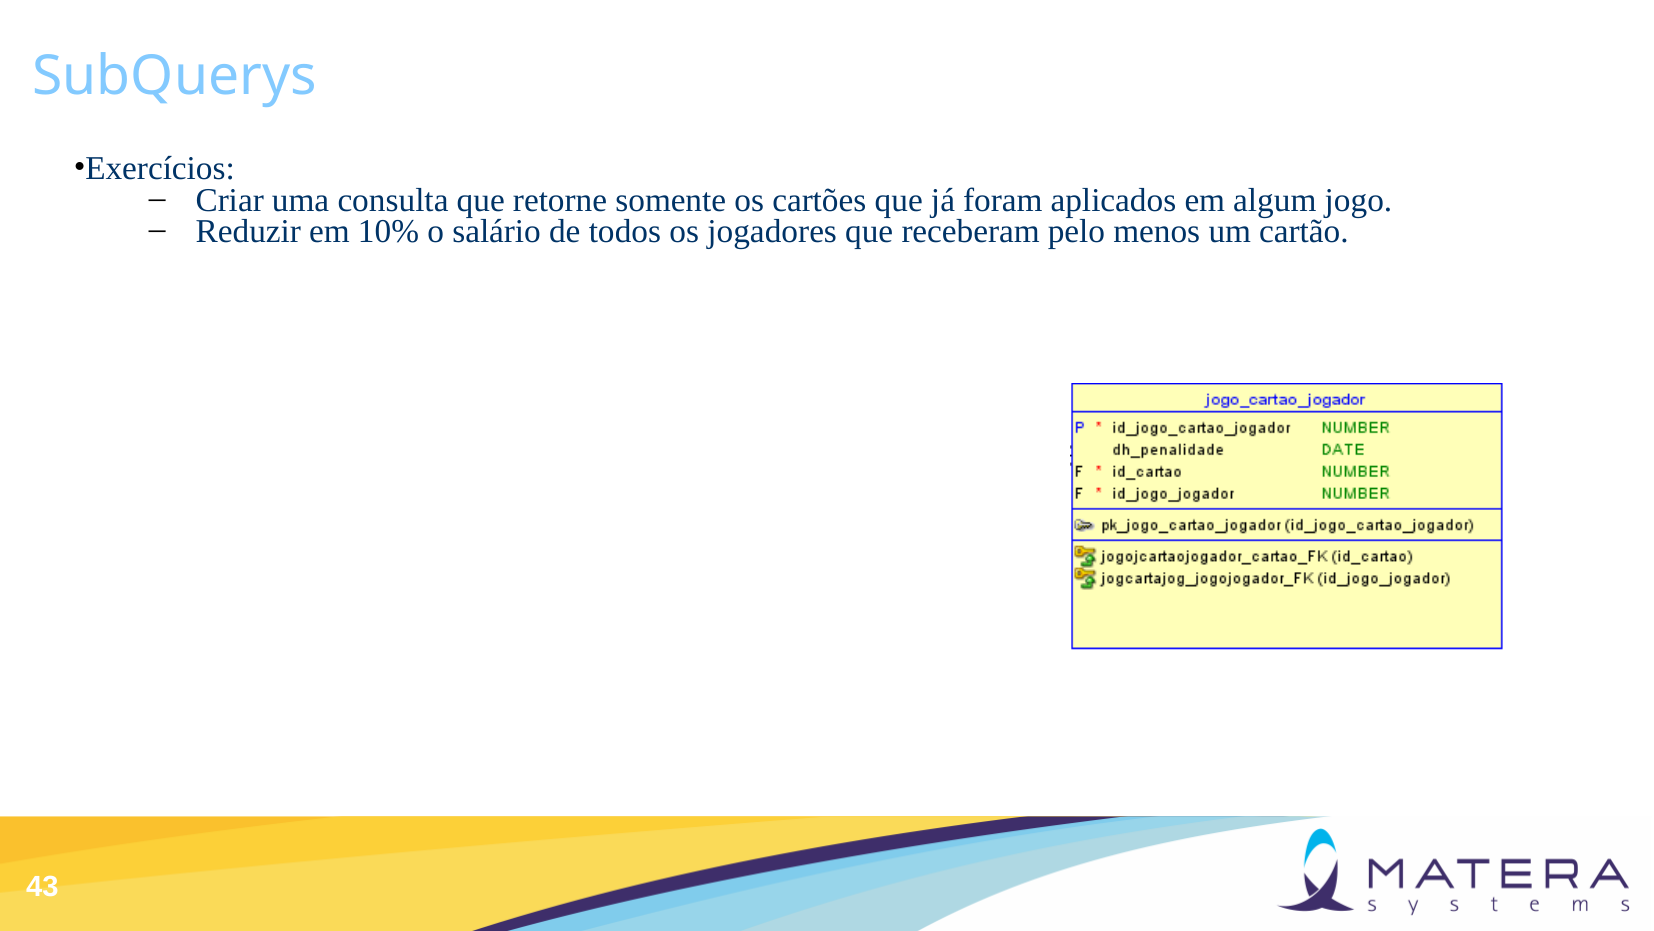

# SubQuerys
Exercícios:
Criar uma consulta que retorne somente os cartões que já foram aplicados em algum jogo.
Reduzir em 10% o salário de todos os jogadores que receberam pelo menos um cartão.